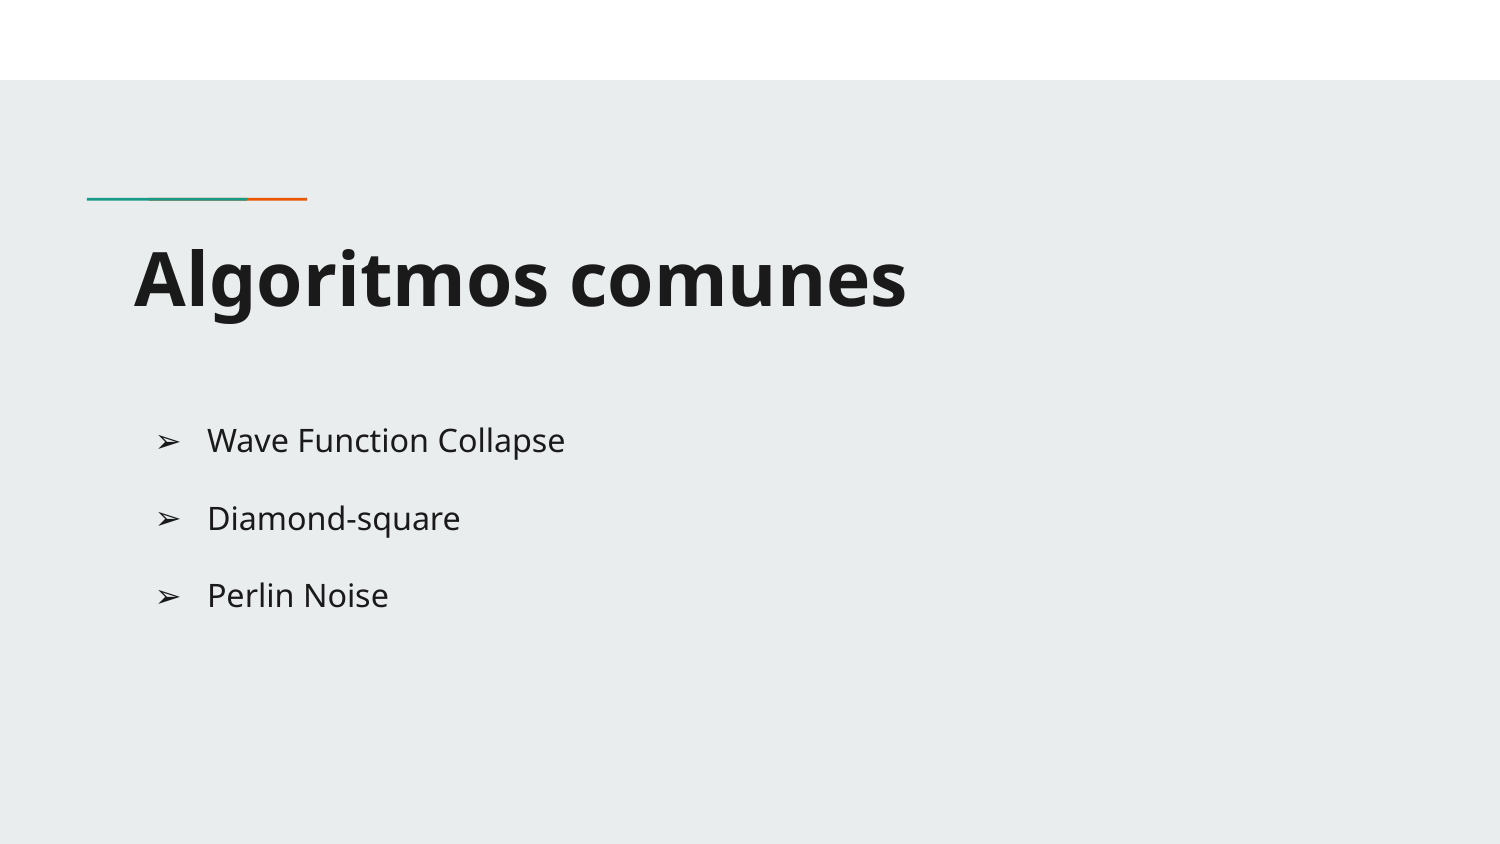

# Algoritmos comunes
Wave Function Collapse
Diamond-square
Perlin Noise